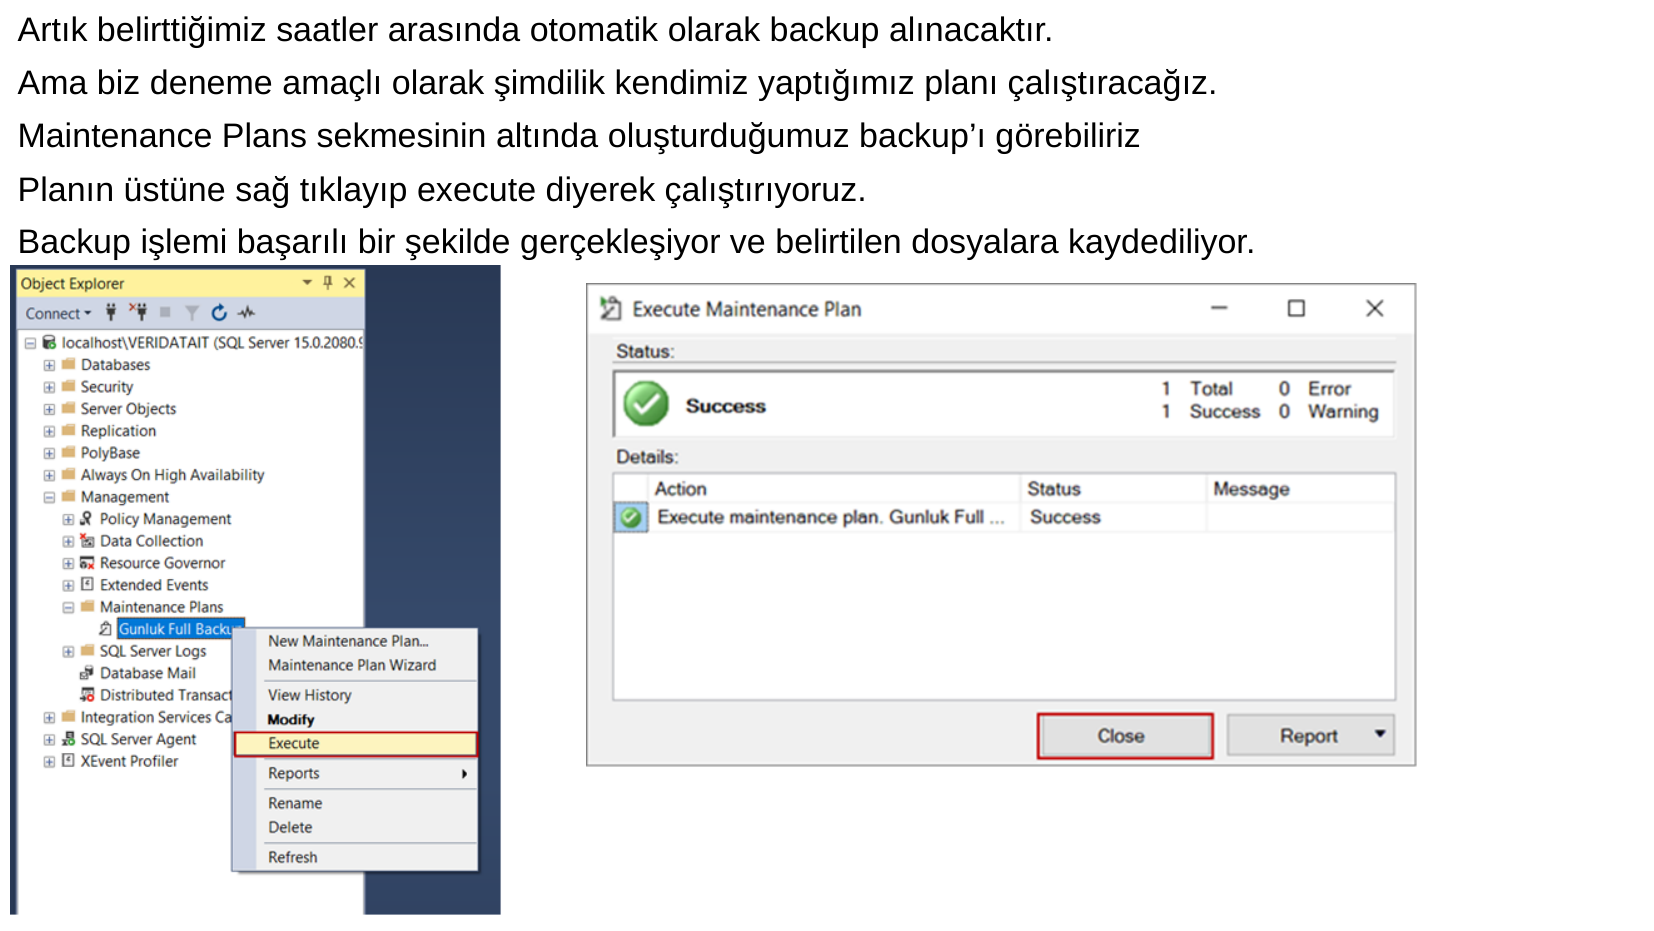

Artık belirttiğimiz saatler arasında otomatik olarak backup alınacaktır.
Ama biz deneme amaçlı olarak şimdilik kendimiz yaptığımız planı çalıştıracağız.
Maintenance Plans sekmesinin altında oluşturduğumuz backup’ı görebiliriz
Planın üstüne sağ tıklayıp execute diyerek çalıştırıyoruz.
Backup işlemi başarılı bir şekilde gerçekleşiyor ve belirtilen dosyalara kaydediliyor.
#